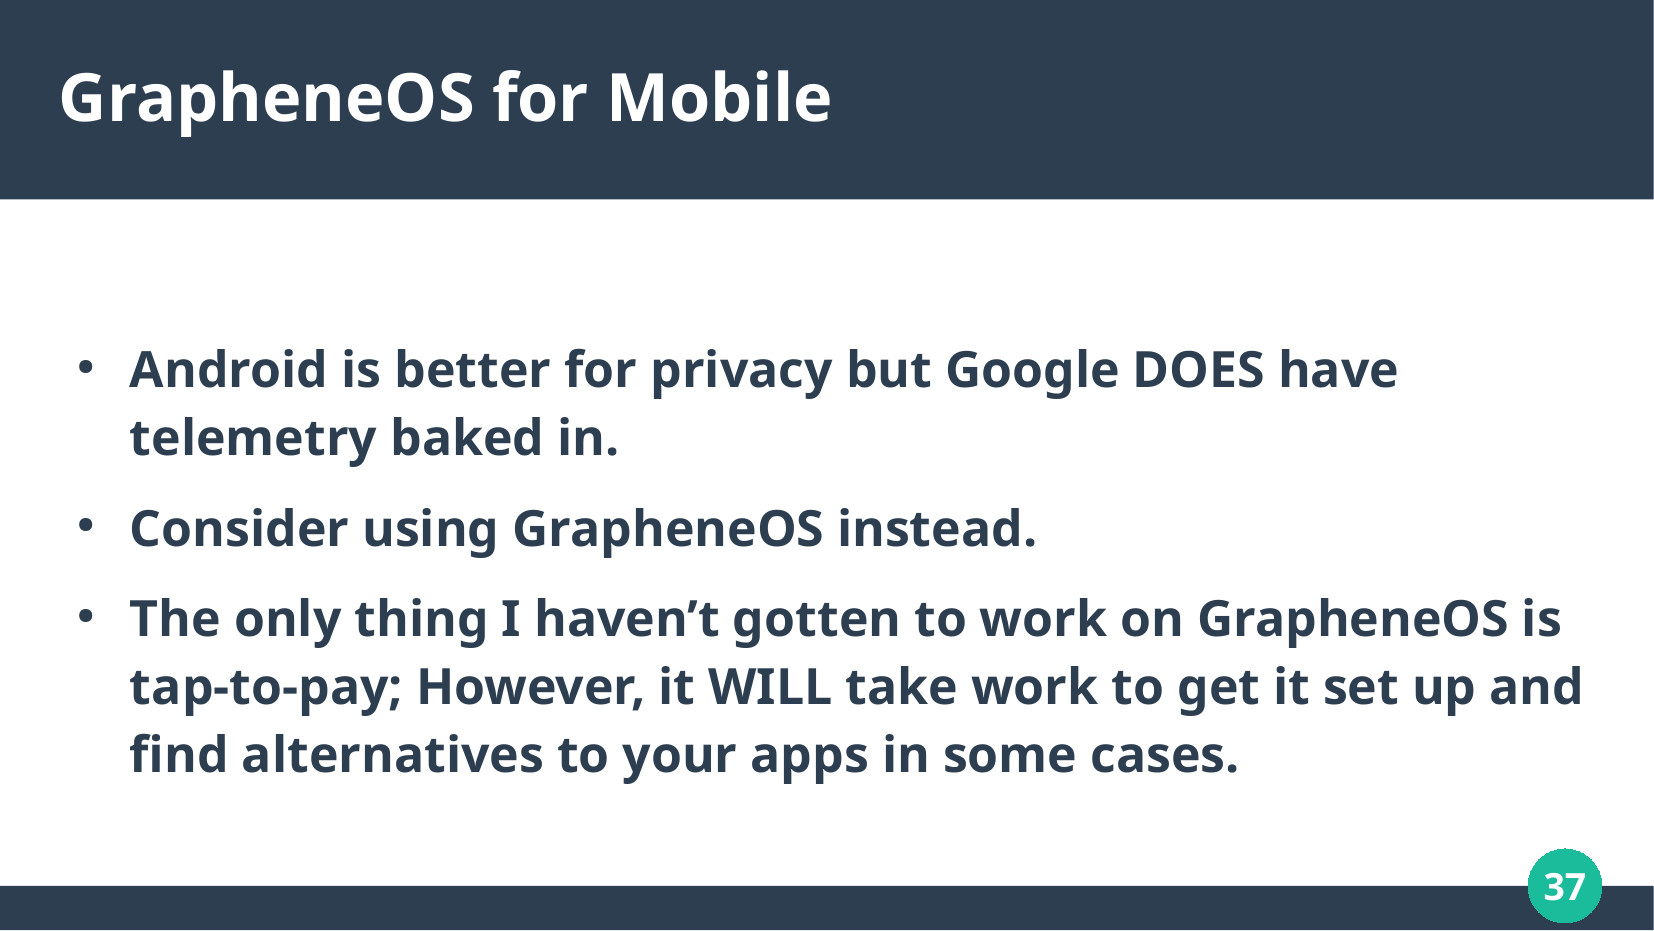

# GrapheneOS for Mobile
Android is better for privacy but Google DOES have telemetry baked in.
Consider using GrapheneOS instead.
The only thing I haven’t gotten to work on GrapheneOS is tap-to-pay; However, it WILL take work to get it set up and find alternatives to your apps in some cases.
37